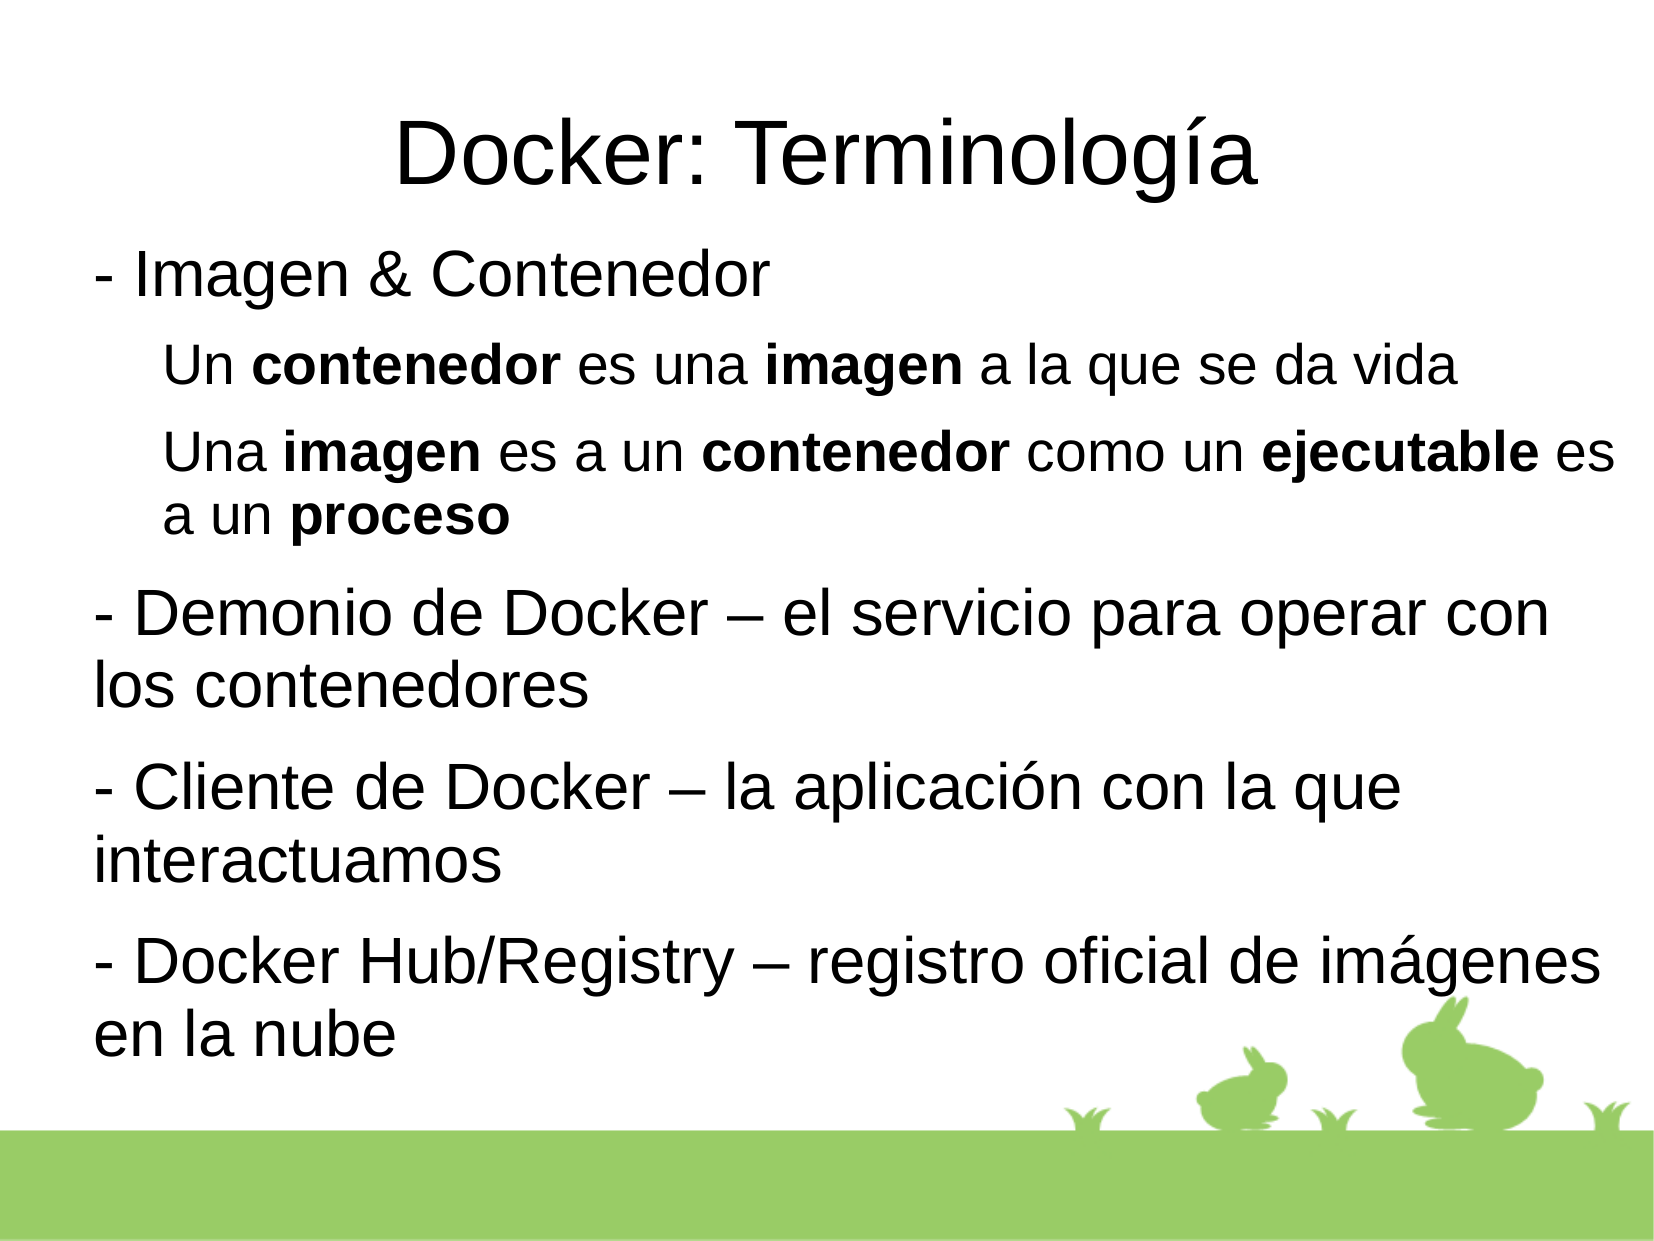

# Docker: Terminología
- Imagen & Contenedor
Un contenedor es una imagen a la que se da vida
Una imagen es a un contenedor como un ejecutable es a un proceso
- Demonio de Docker – el servicio para operar con los contenedores
- Cliente de Docker – la aplicación con la que interactuamos
- Docker Hub/Registry – registro oficial de imágenes en la nube